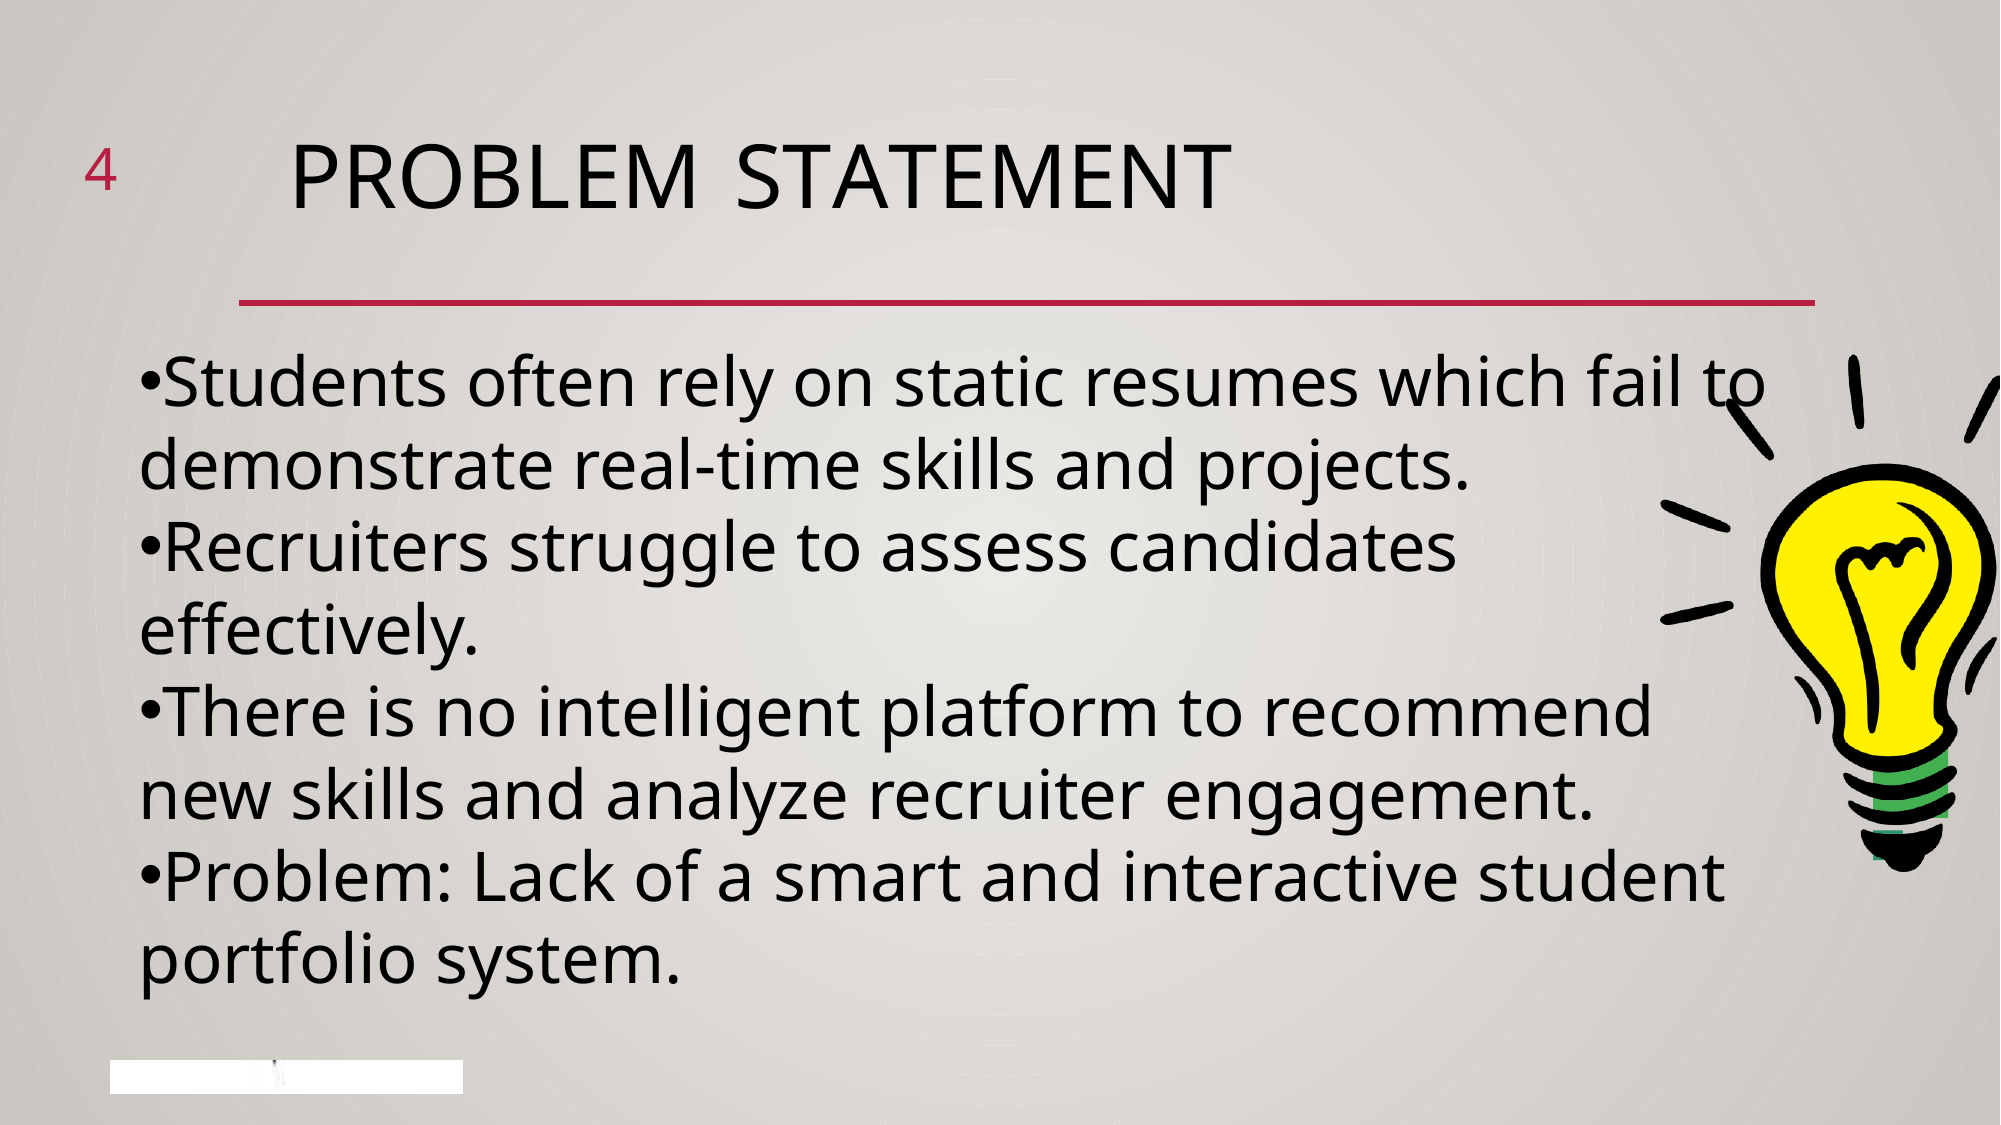

# PROBLEM	STATEMENT
Students often rely on static resumes which fail to demonstrate real-time skills and projects.
Recruiters struggle to assess candidates effectively.
There is no intelligent platform to recommend new skills and analyze recruiter engagement.
Problem: Lack of a smart and interactive student portfolio system.